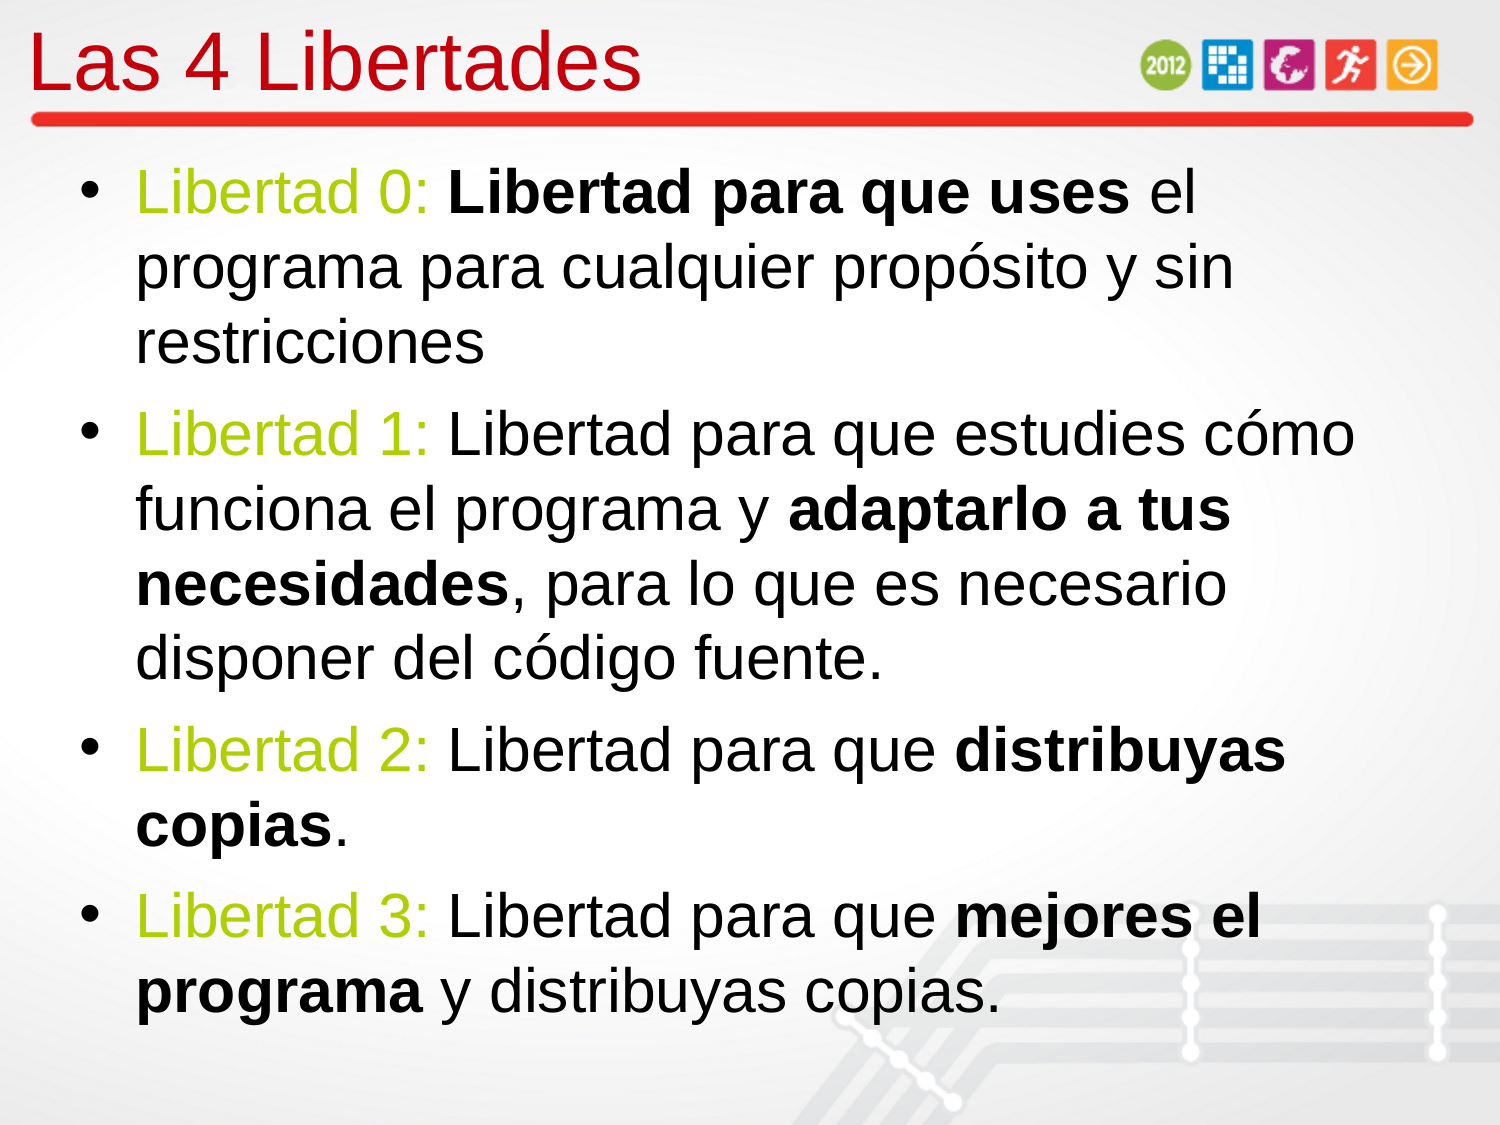

# Las 4 Libertades
Libertad 0: Libertad para que uses el programa para cualquier propósito y sin restricciones
Libertad 1: Libertad para que estudies cómo funciona el programa y adaptarlo a tus necesidades, para lo que es necesario disponer del código fuente.
Libertad 2: Libertad para que distribuyas copias.
Libertad 3: Libertad para que mejores el programa y distribuyas copias.